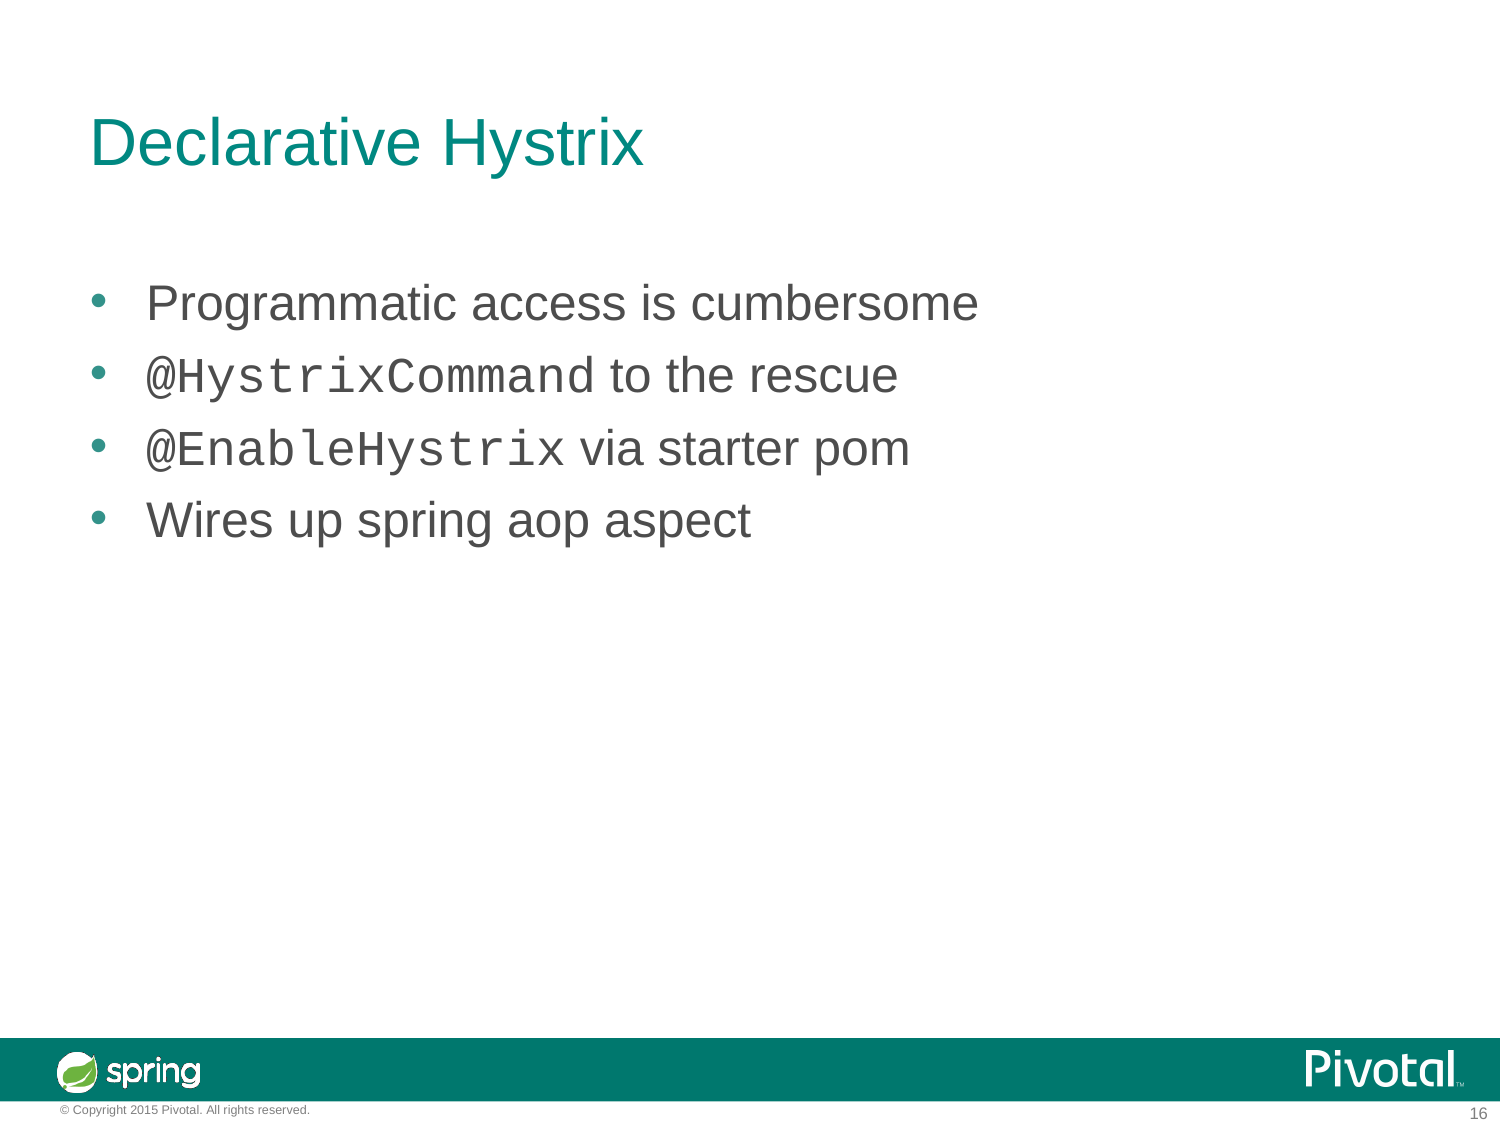

# Declarative Hystrix
Programmatic access is cumbersome
@HystrixCommand to the rescue
@EnableHystrix via starter pom
Wires up spring aop aspect